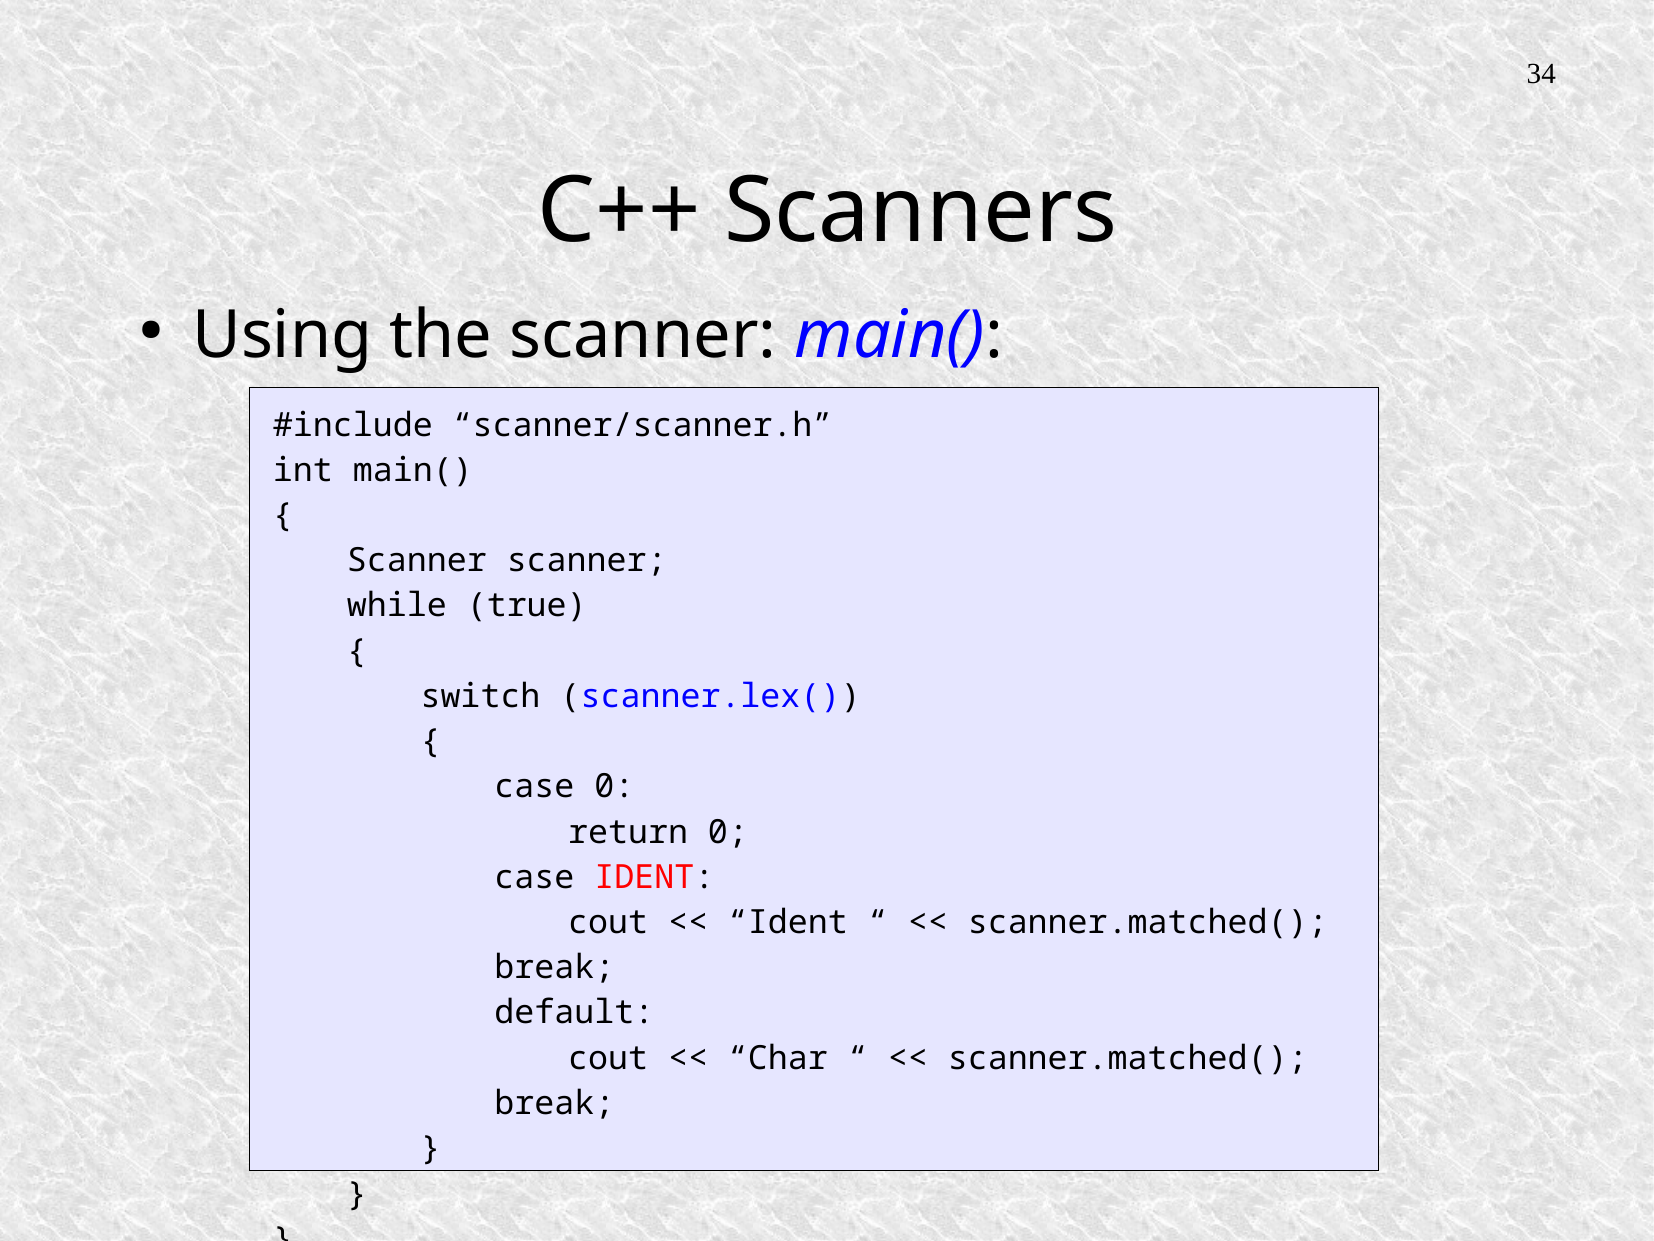

34
# C++ Scanners
Using the scanner: main():
#include “scanner/scanner.h”
int main()
{
	Scanner scanner;
	while (true)
	{
 		switch (scanner.lex())
 		{
			case 0:
				return 0;
 		case IDENT:
 		cout << “Ident “ << scanner.matched();
	 	break;
 		default:
 		cout << “Char “ << scanner.matched();
 		break;
 		}
	}
}